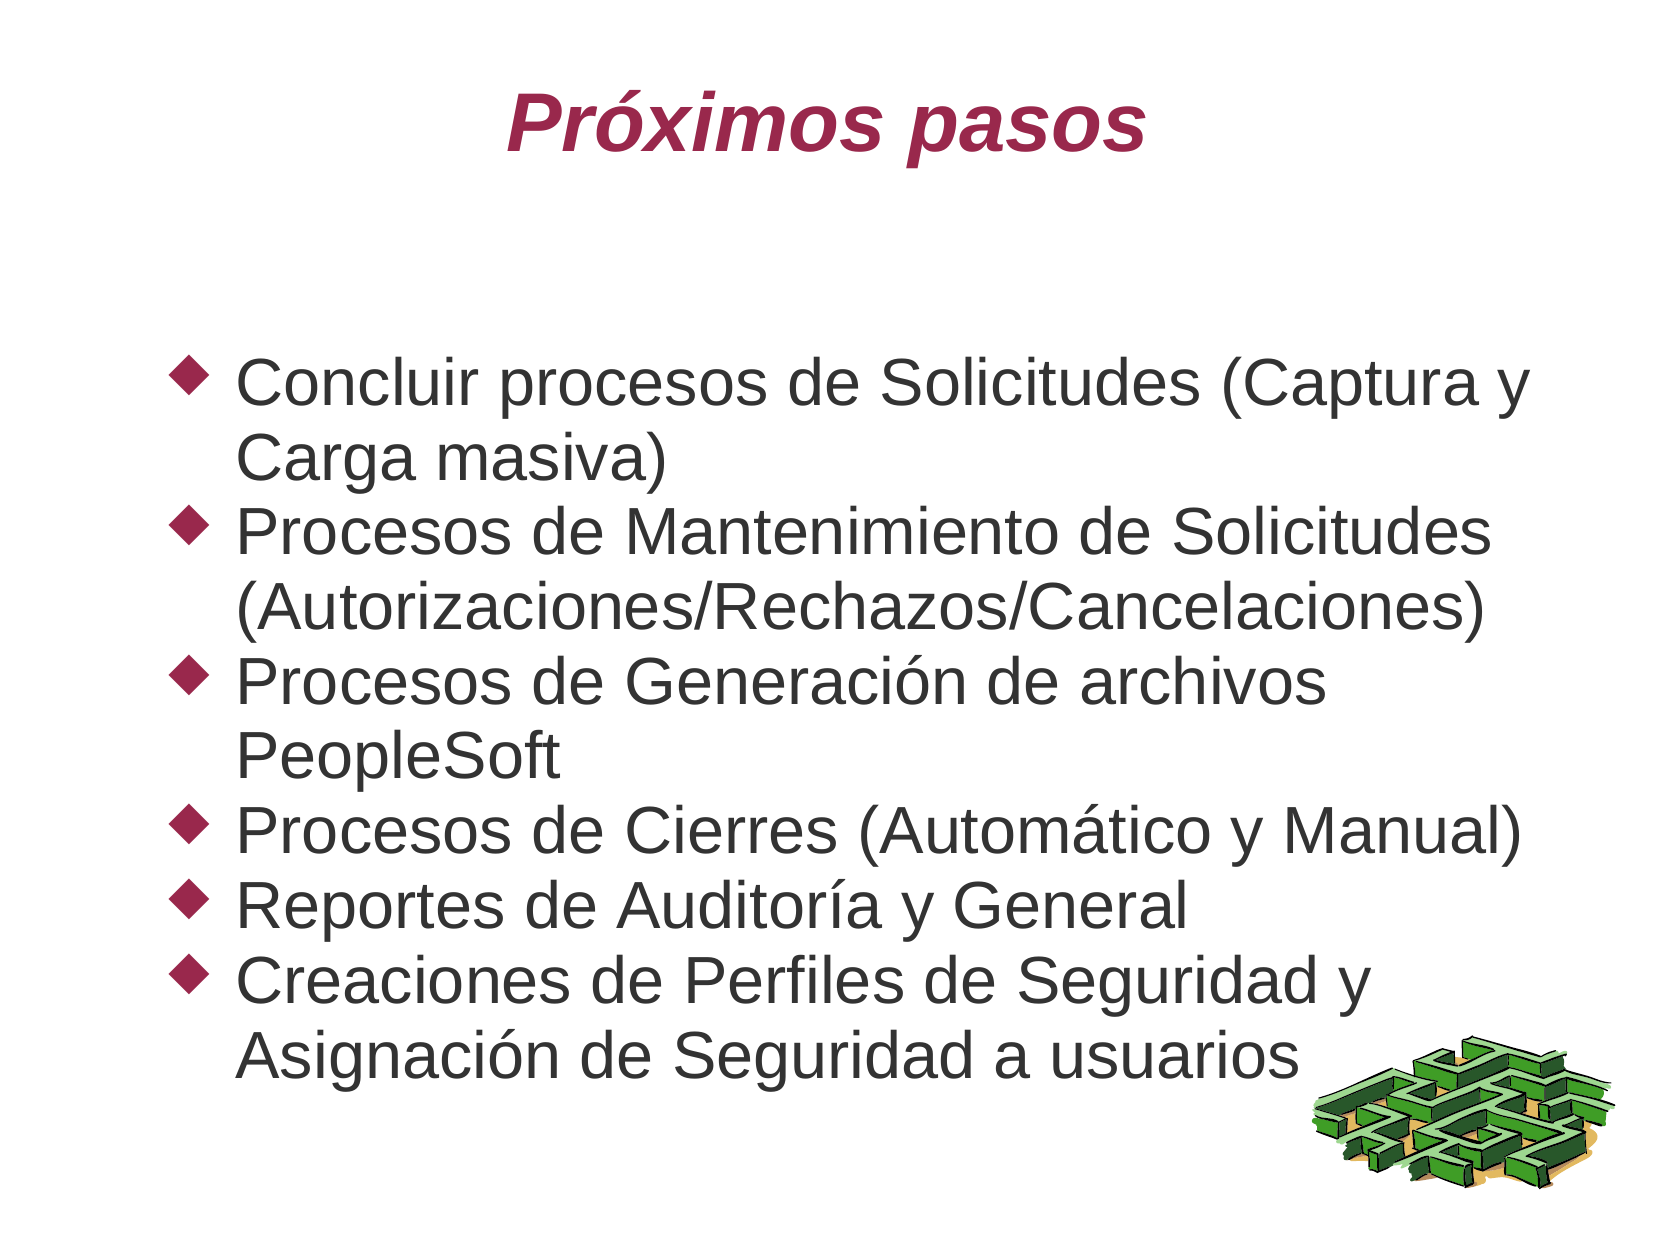

# Próximos pasos
Concluir procesos de Solicitudes (Captura y Carga masiva)
Procesos de Mantenimiento de Solicitudes (Autorizaciones/Rechazos/Cancelaciones)
Procesos de Generación de archivos PeopleSoft
Procesos de Cierres (Automático y Manual)
Reportes de Auditoría y General
Creaciones de Perfiles de Seguridad y Asignación de Seguridad a usuarios